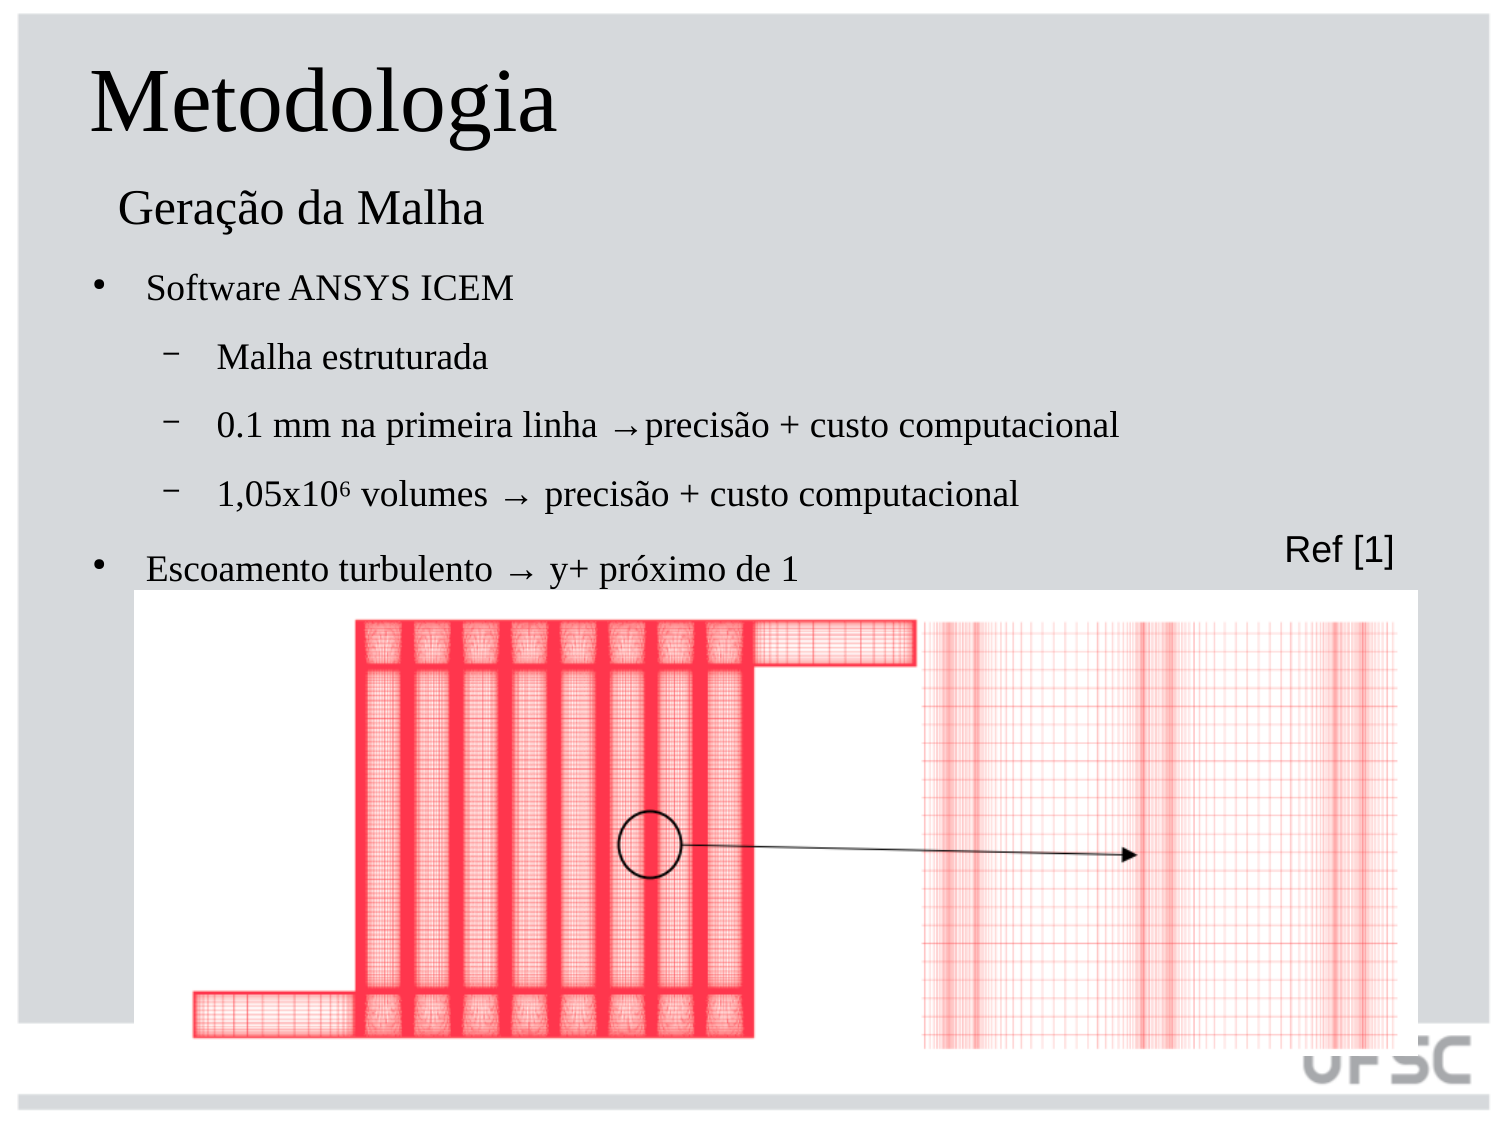

# Metodologia
Geração da Malha
Software ANSYS ICEM
Malha estruturada
0.1 mm na primeira linha →precisão + custo computacional
1,05x10⁶ volumes → precisão + custo computacional
Escoamento turbulento → y+ próximo de 1
Ref [1]